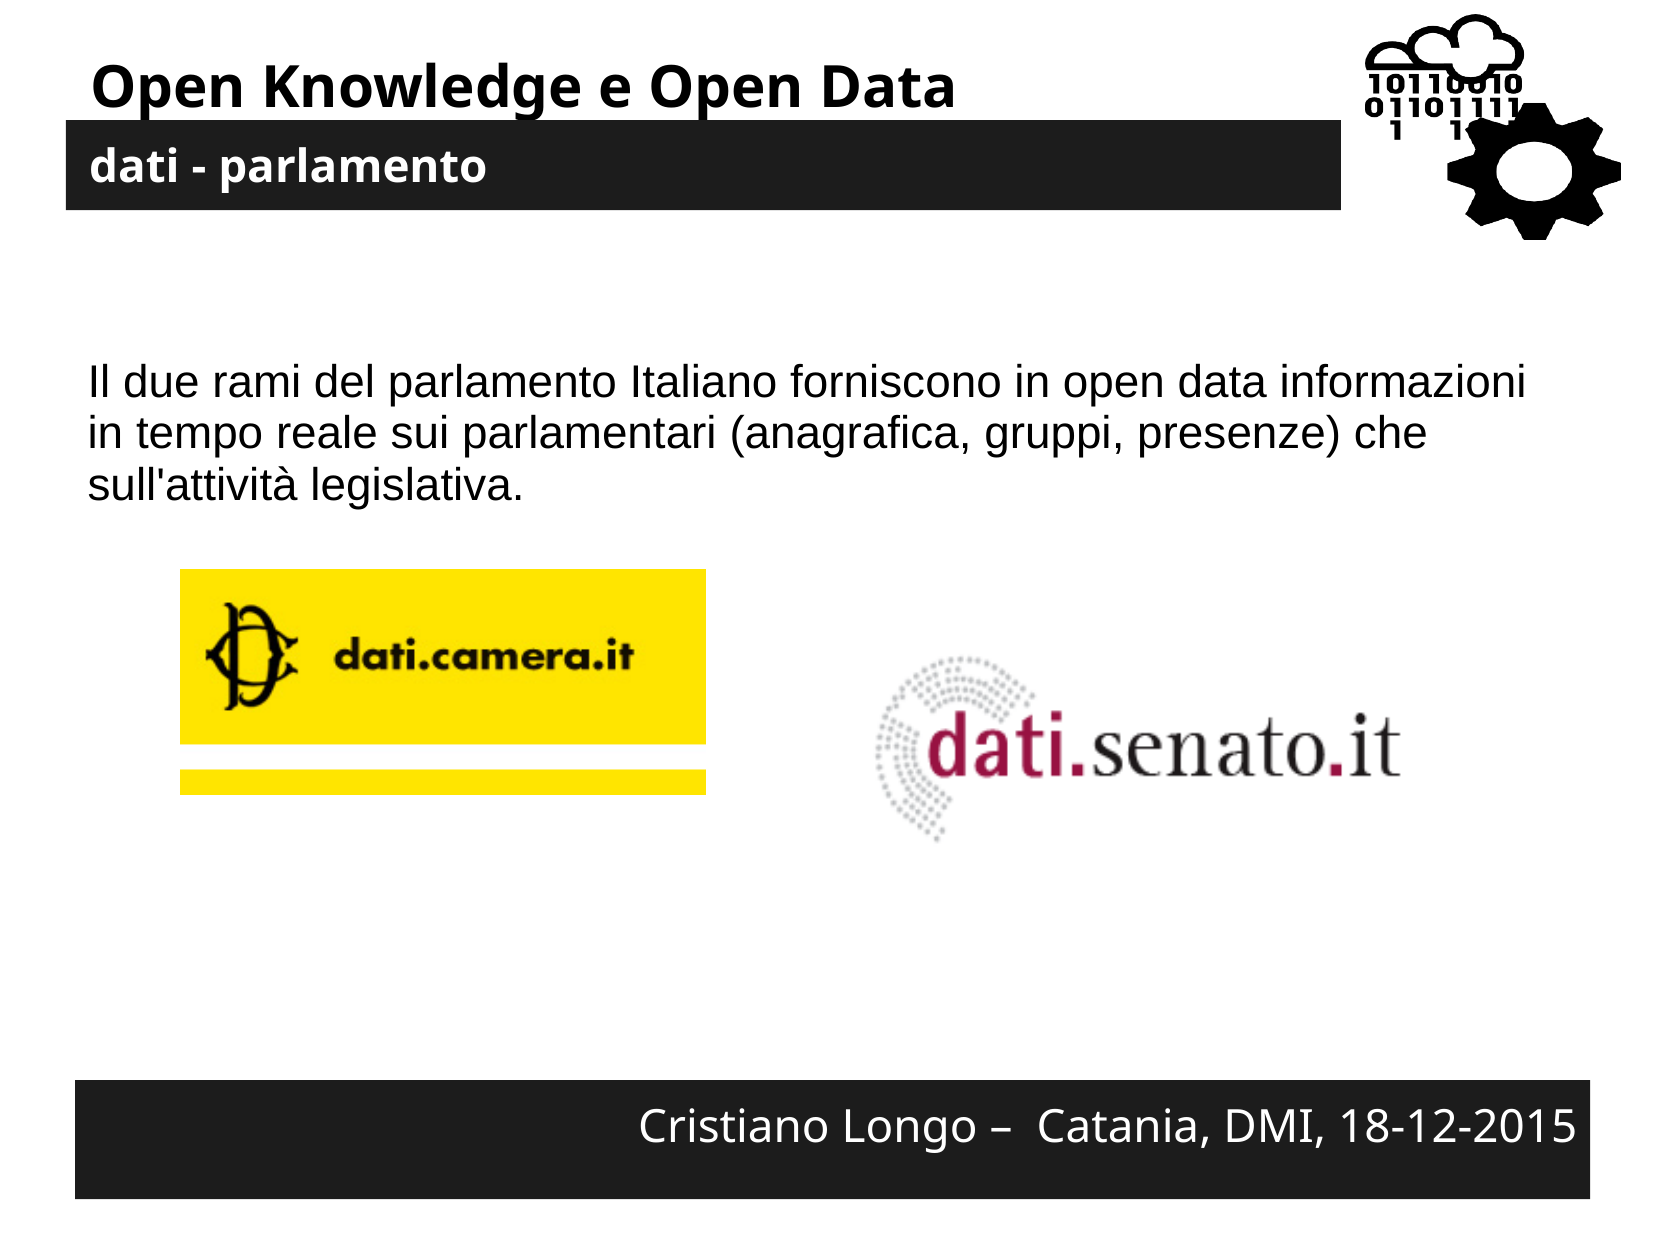

# Open Knowledge e Open Data
 dati - parlamento
Il due rami del parlamento Italiano forniscono in open data informazioni in tempo reale sui parlamentari (anagrafica, gruppi, presenze) che sull'attività legislativa.
 Cristiano Longo – Catania, DMI, 18-12-2015